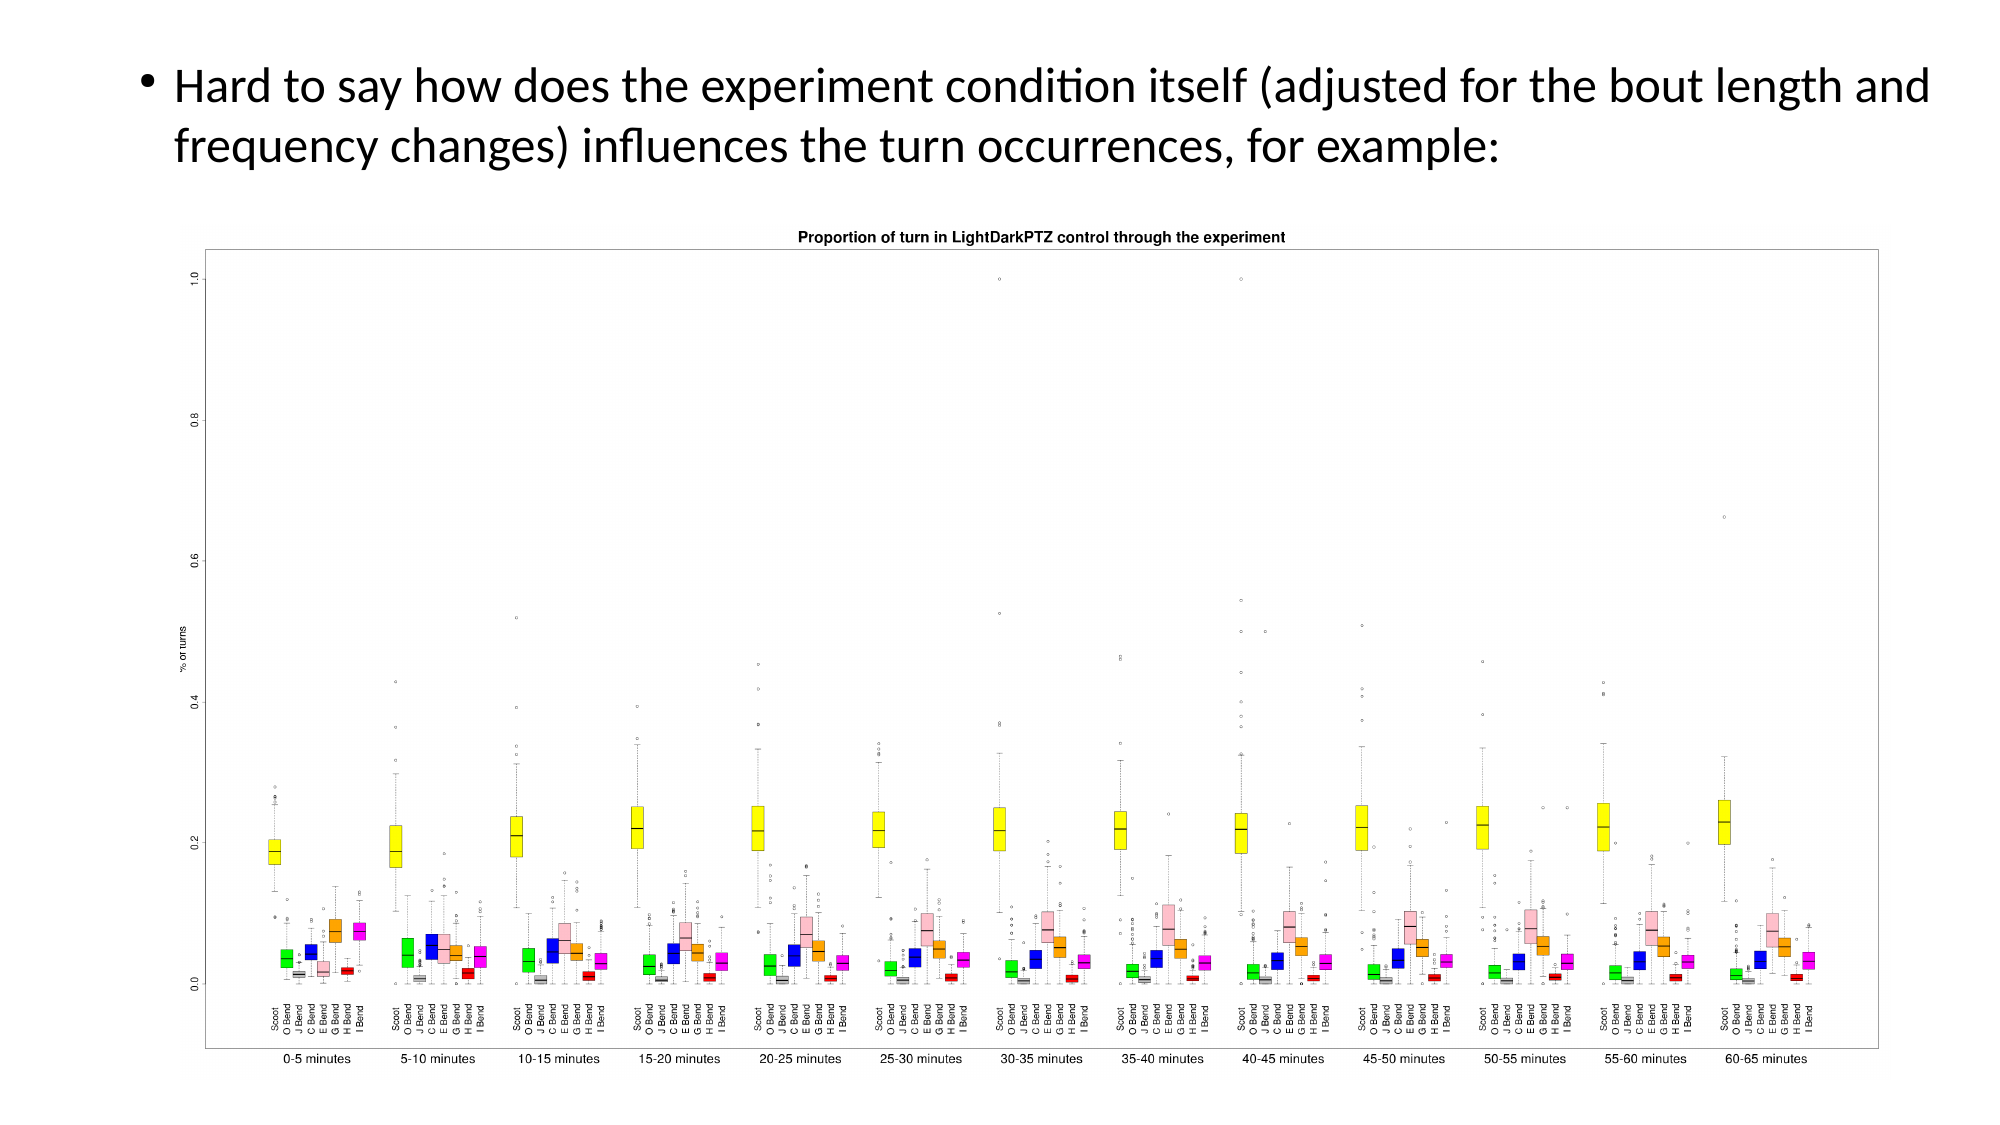

Hard to say how does the experiment condition itself (adjusted for the bout length and frequency changes) influences the turn occurrences, for example: